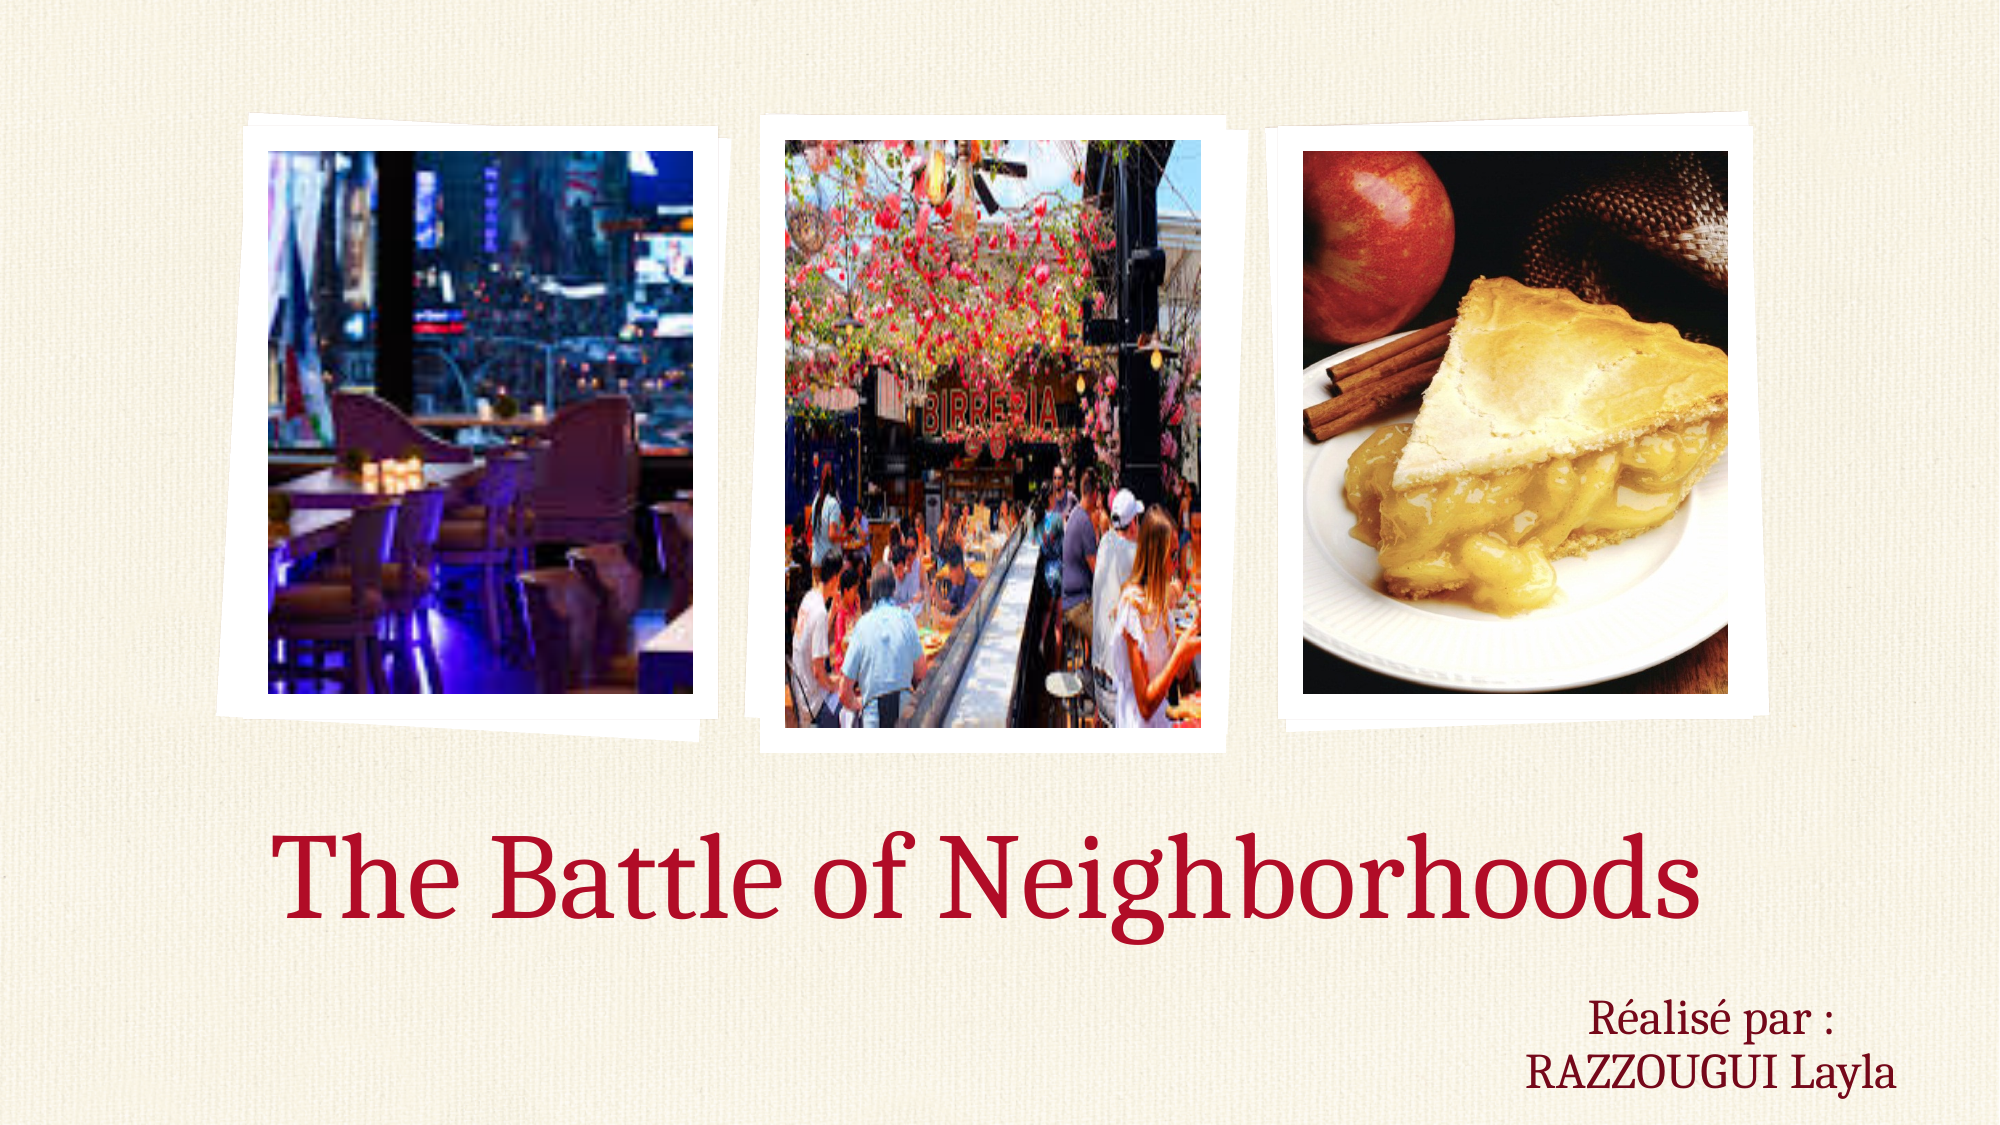

The Battle of Neighborhoods
# Réalisé par : RAZZOUGUI Layla